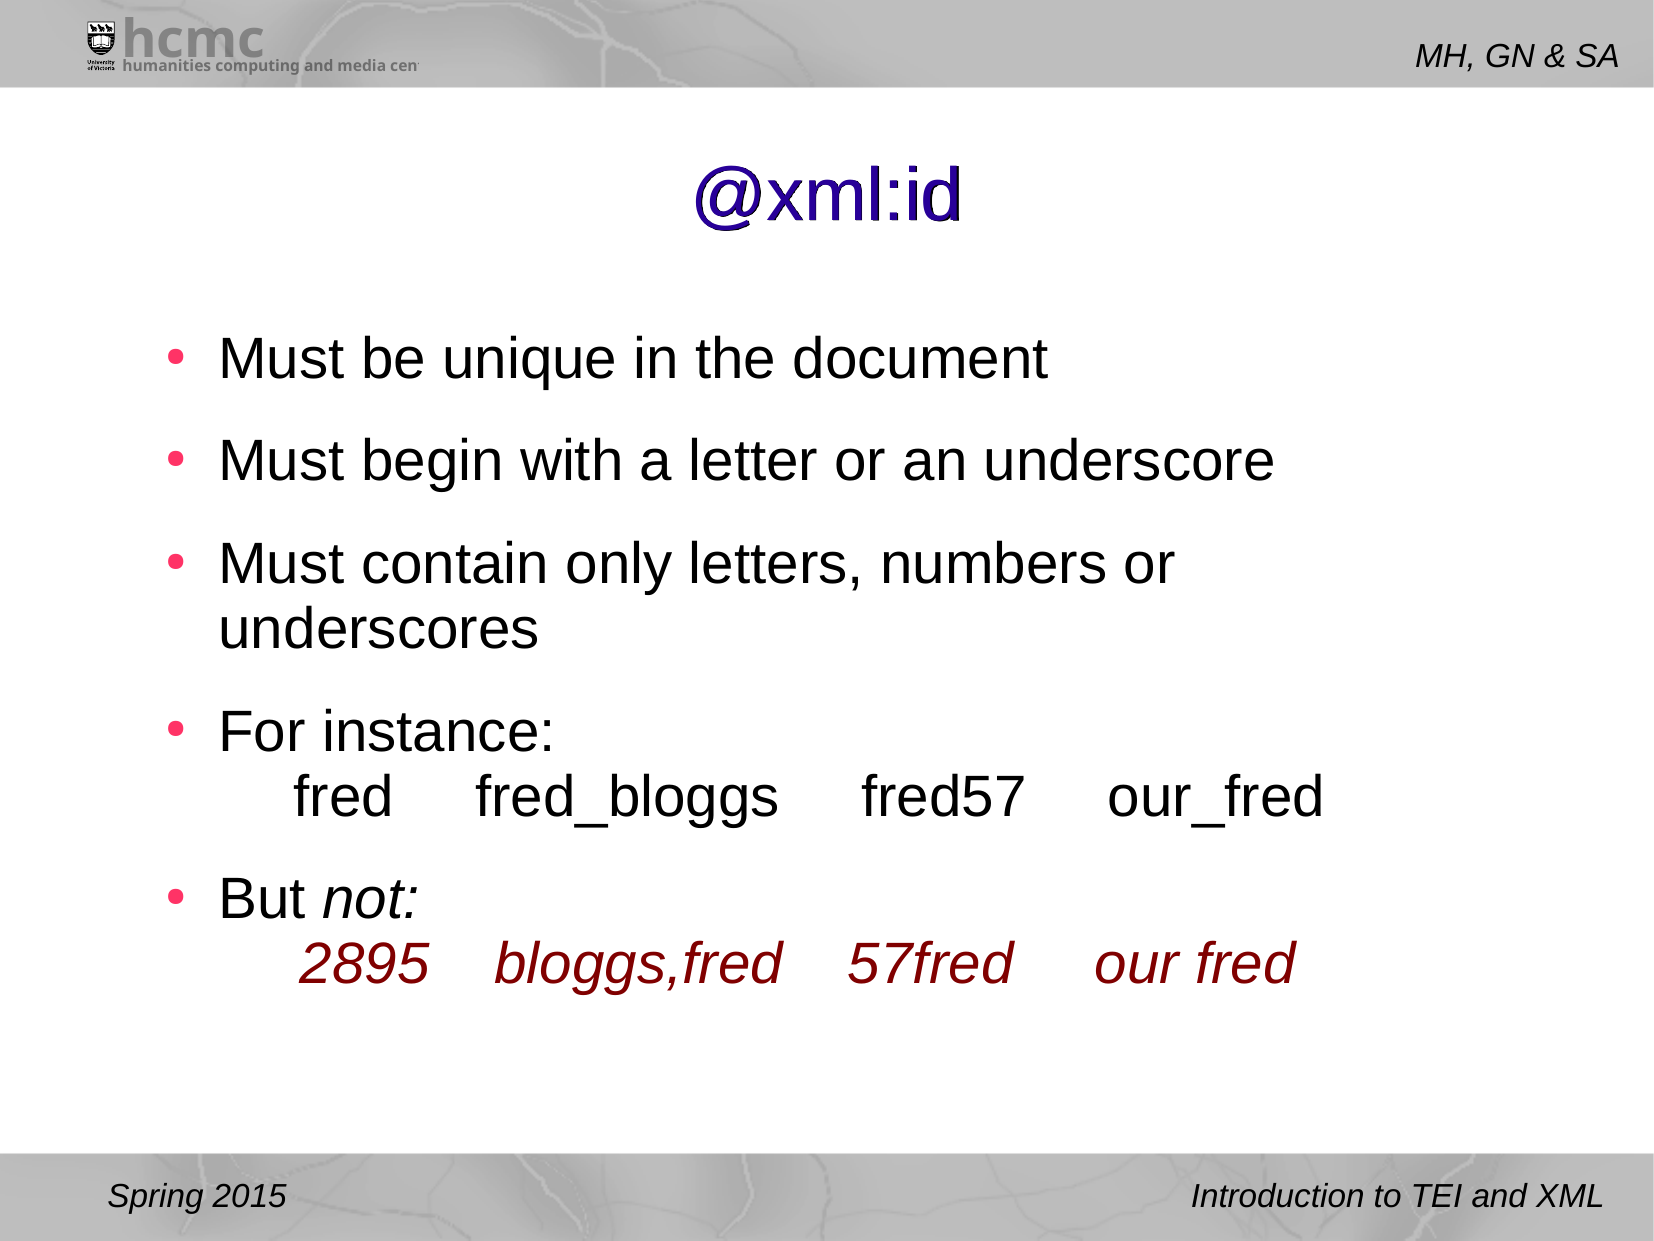

# @xml:id
Must be unique in the document
Must begin with a letter or an underscore
Must contain only letters, numbers or underscores
For instance:
	fred fred_bloggs fred57 our_fred
But not:
 2895 bloggs,fred 57fred our fred